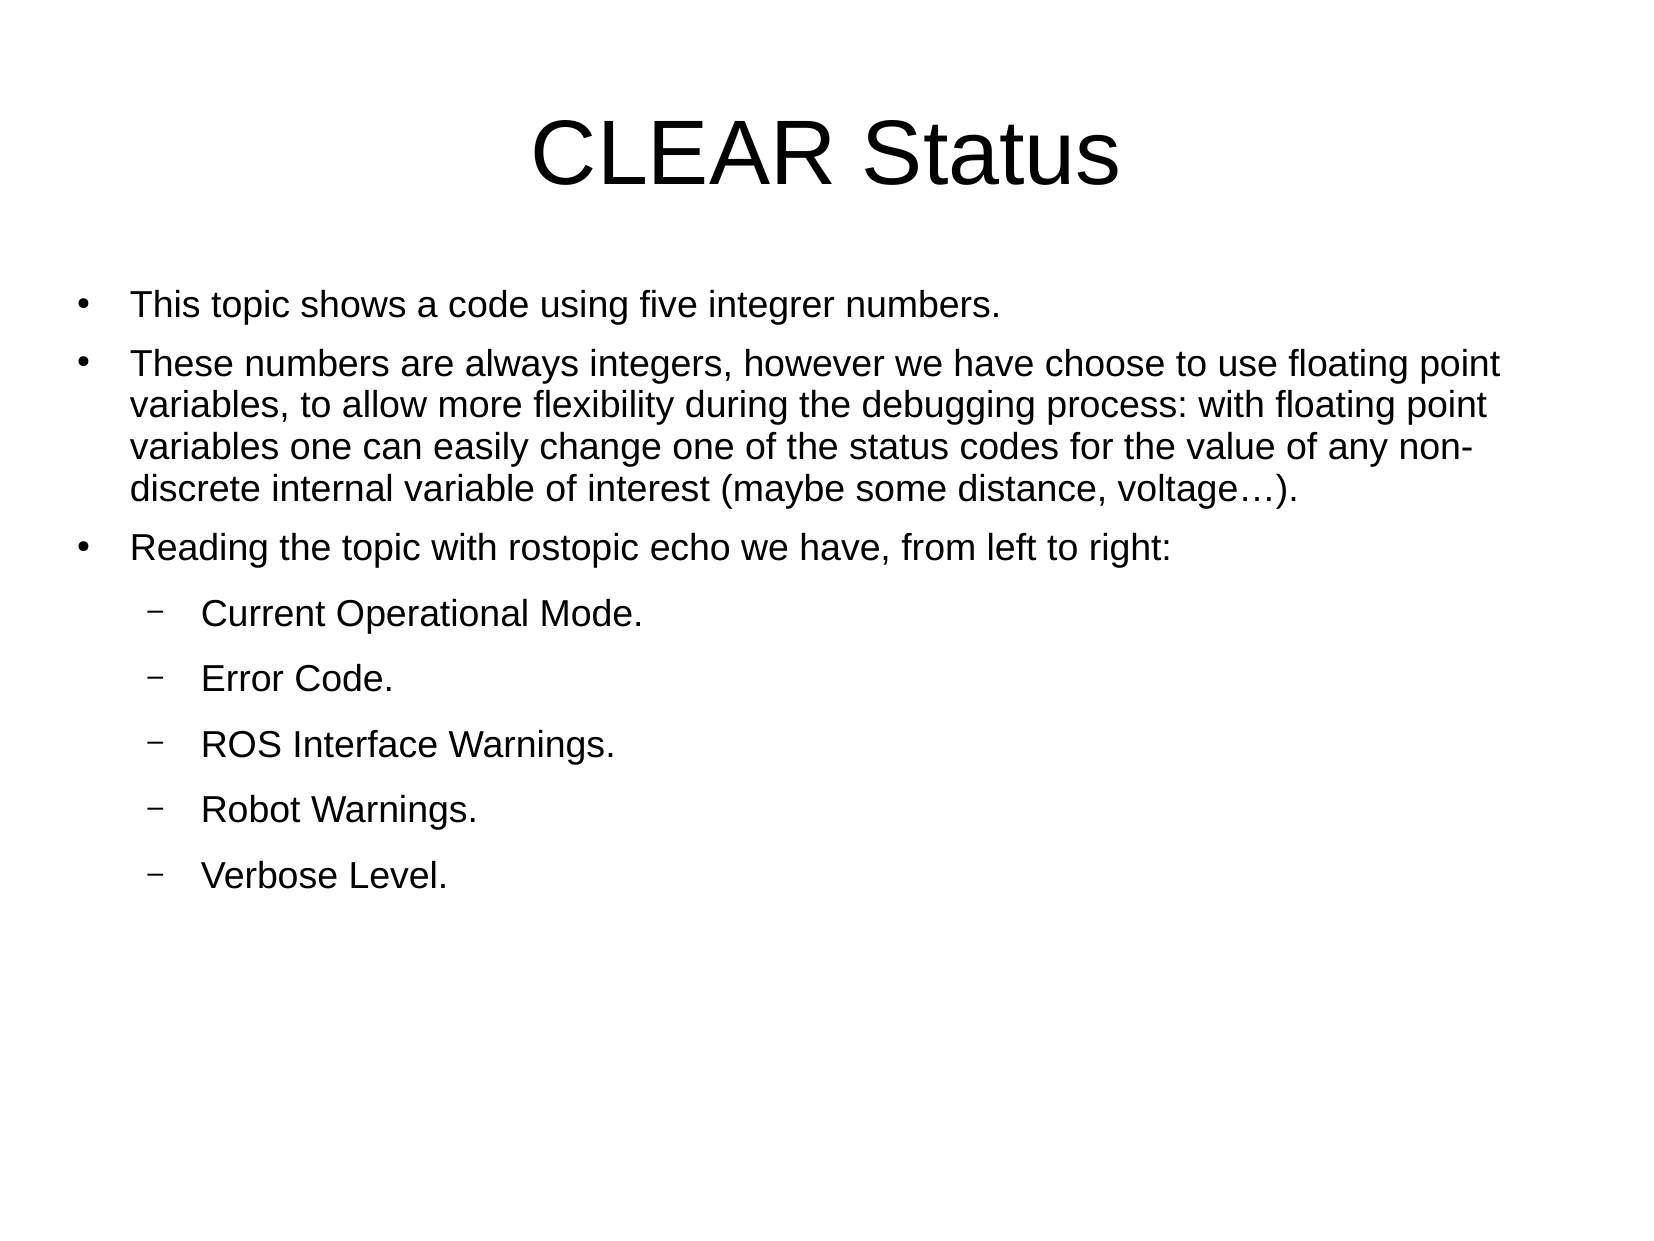

# CLEAR Status
This topic shows a code using five integrer numbers.
These numbers are always integers, however we have choose to use floating point variables, to allow more flexibility during the debugging process: with floating point variables one can easily change one of the status codes for the value of any non-discrete internal variable of interest (maybe some distance, voltage…).
Reading the topic with rostopic echo we have, from left to right:
Current Operational Mode.
Error Code.
ROS Interface Warnings.
Robot Warnings.
Verbose Level.